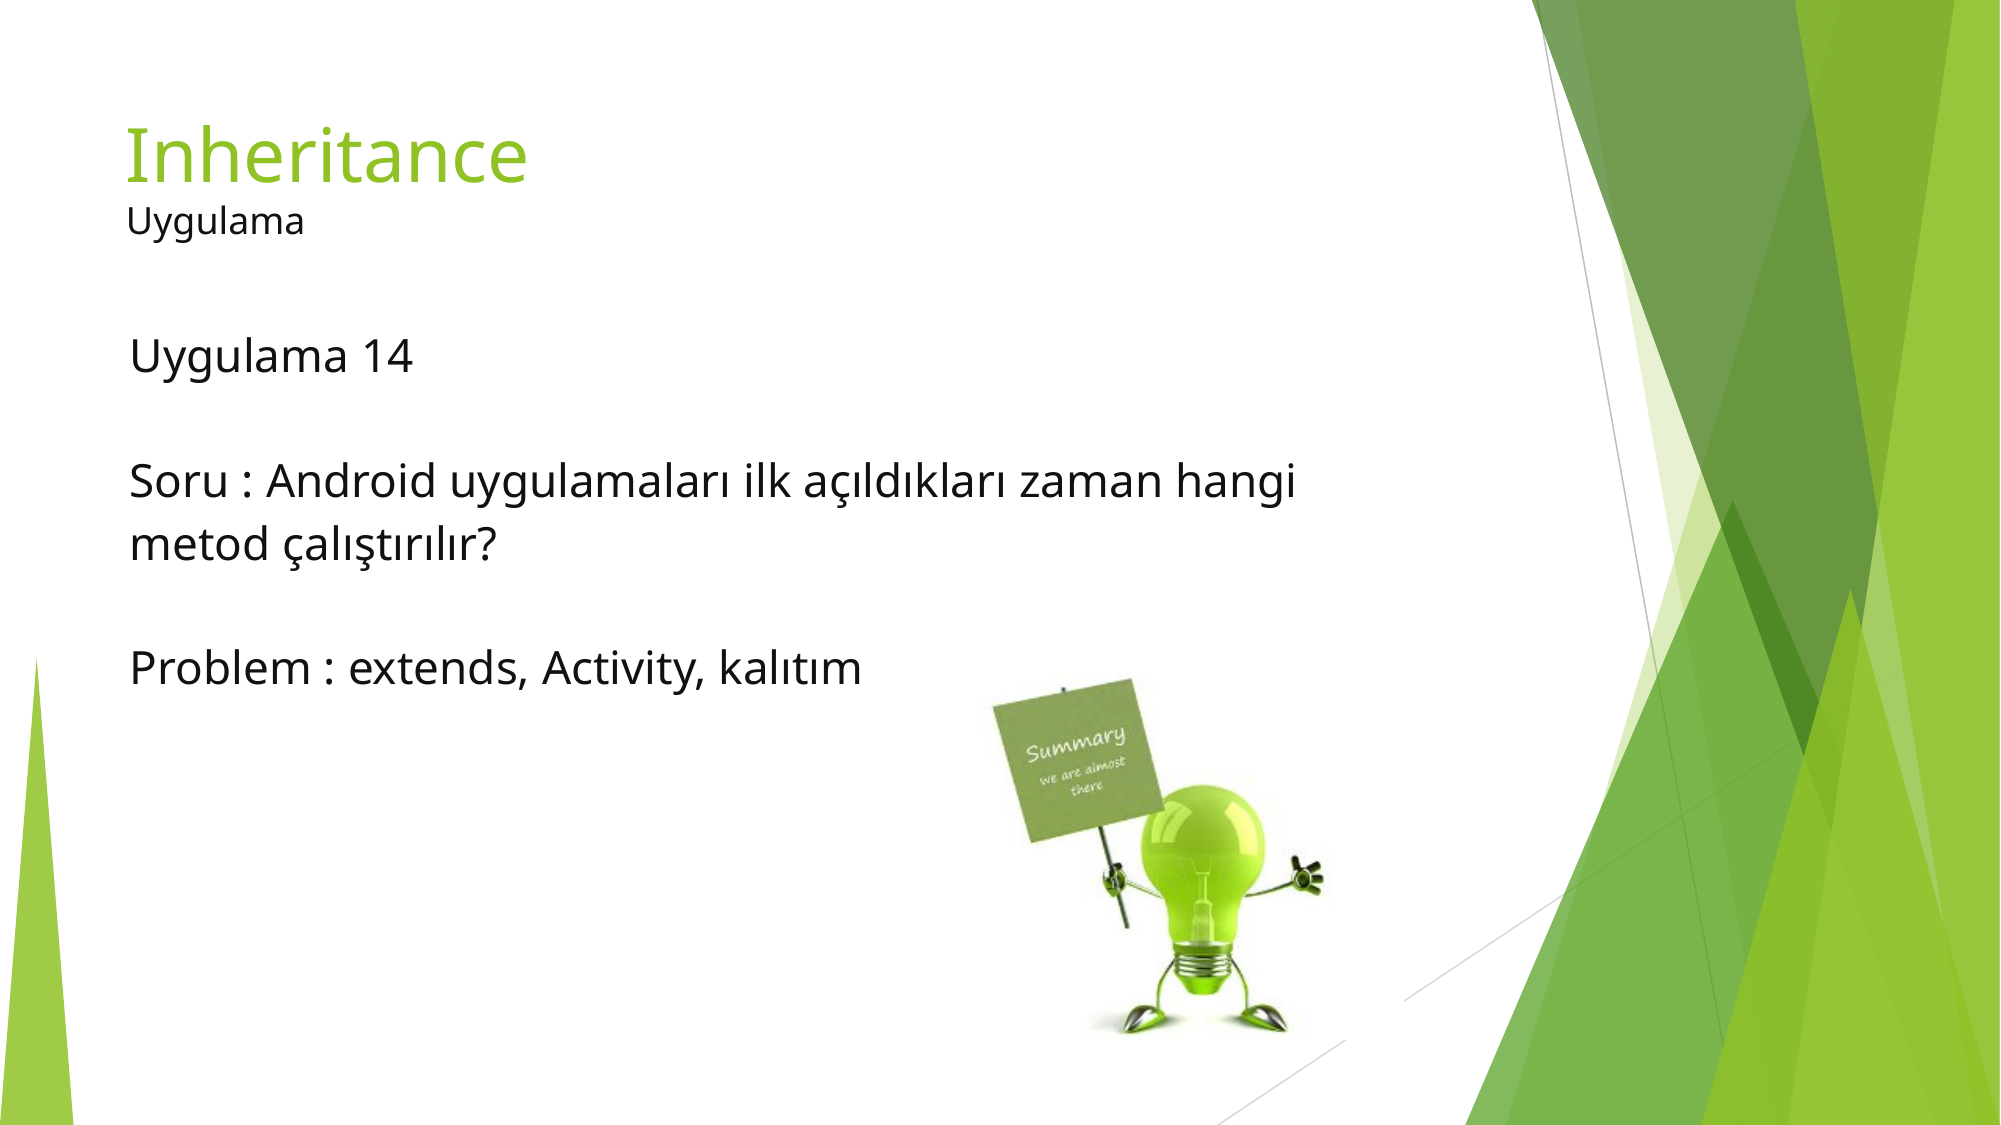

# Inheritance Uygulama
Uygulama 14
Soru : Android uygulamaları ilk açıldıkları zaman hangi metod çalıştırılır?
Problem : extends, Activity, kalıtım